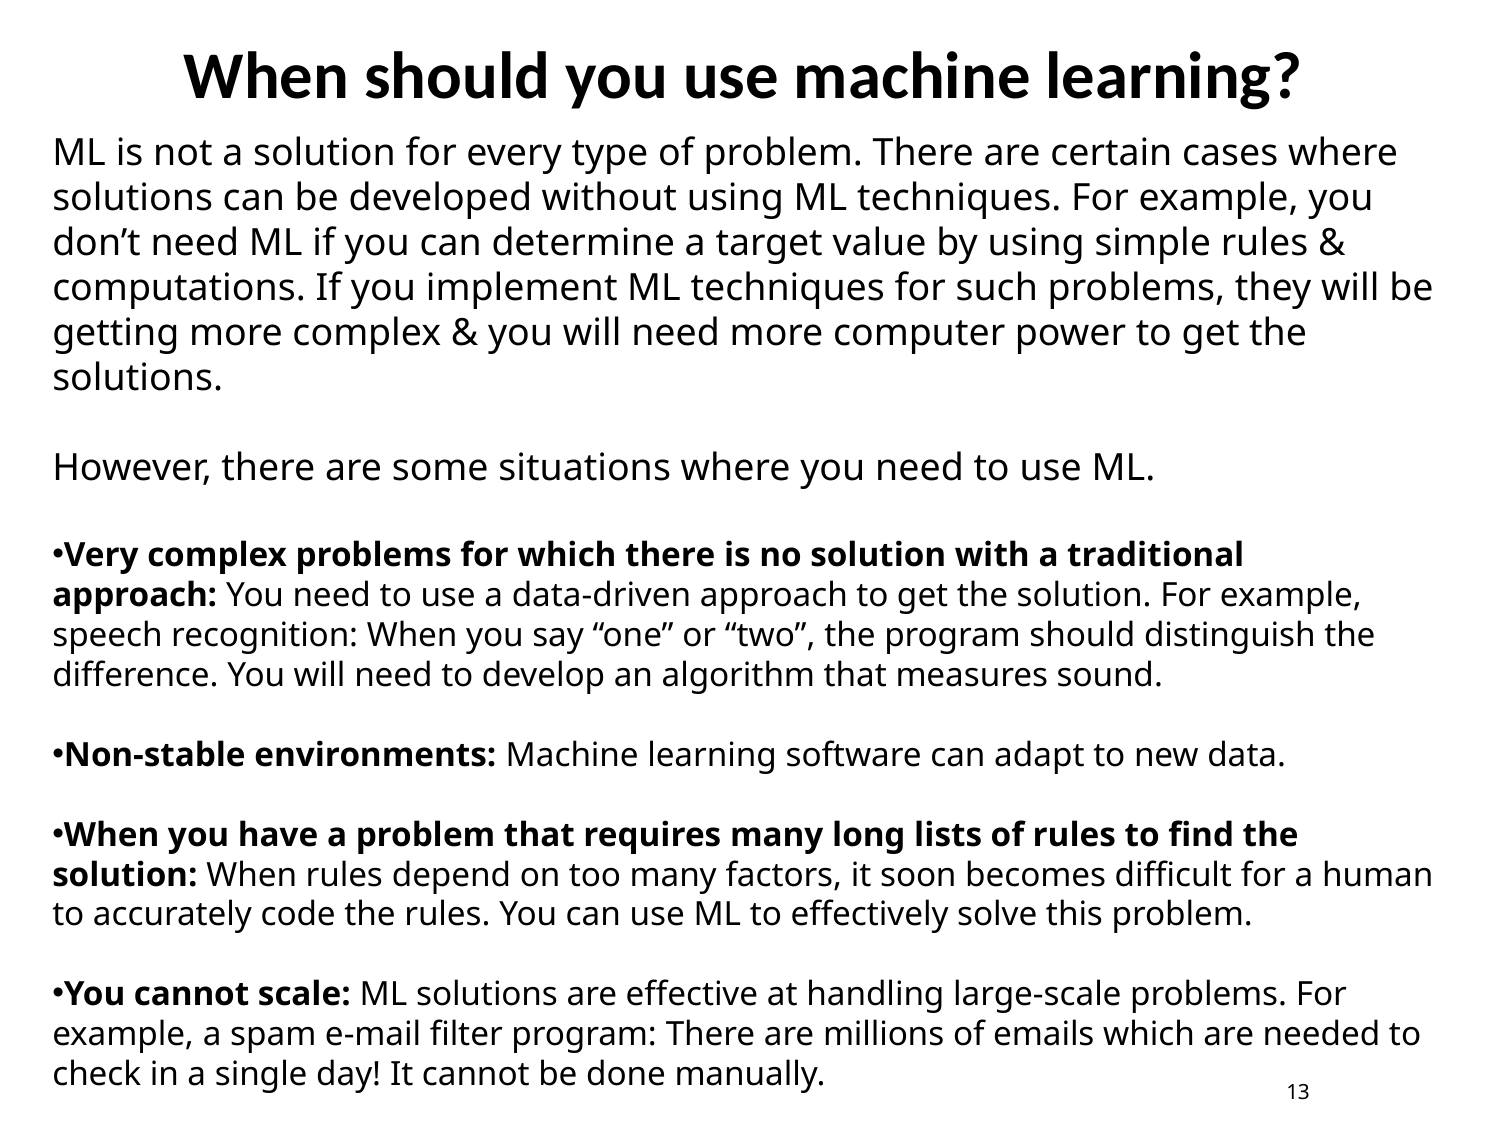

When should you use machine learning?
ML is not a solution for every type of problem. There are certain cases where solutions can be developed without using ML techniques. For example, you don’t need ML if you can determine a target value by using simple rules & computations. If you implement ML techniques for such problems, they will be getting more complex & you will need more computer power to get the solutions.
However, there are some situations where you need to use ML.
Very complex problems for which there is no solution with a traditional approach: You need to use a data-driven approach to get the solution. For example, speech recognition: When you say “one” or “two”, the program should distinguish the difference. You will need to develop an algorithm that measures sound.
Non-stable environments: Machine learning software can adapt to new data.
When you have a problem that requires many long lists of rules to find the solution: When rules depend on too many factors, it soon becomes difficult for a human to accurately code the rules. You can use ML to effectively solve this problem.
You cannot scale: ML solutions are effective at handling large-scale problems. For example, a spam e-mail filter program: There are millions of emails which are needed to check in a single day! It cannot be done manually.
13